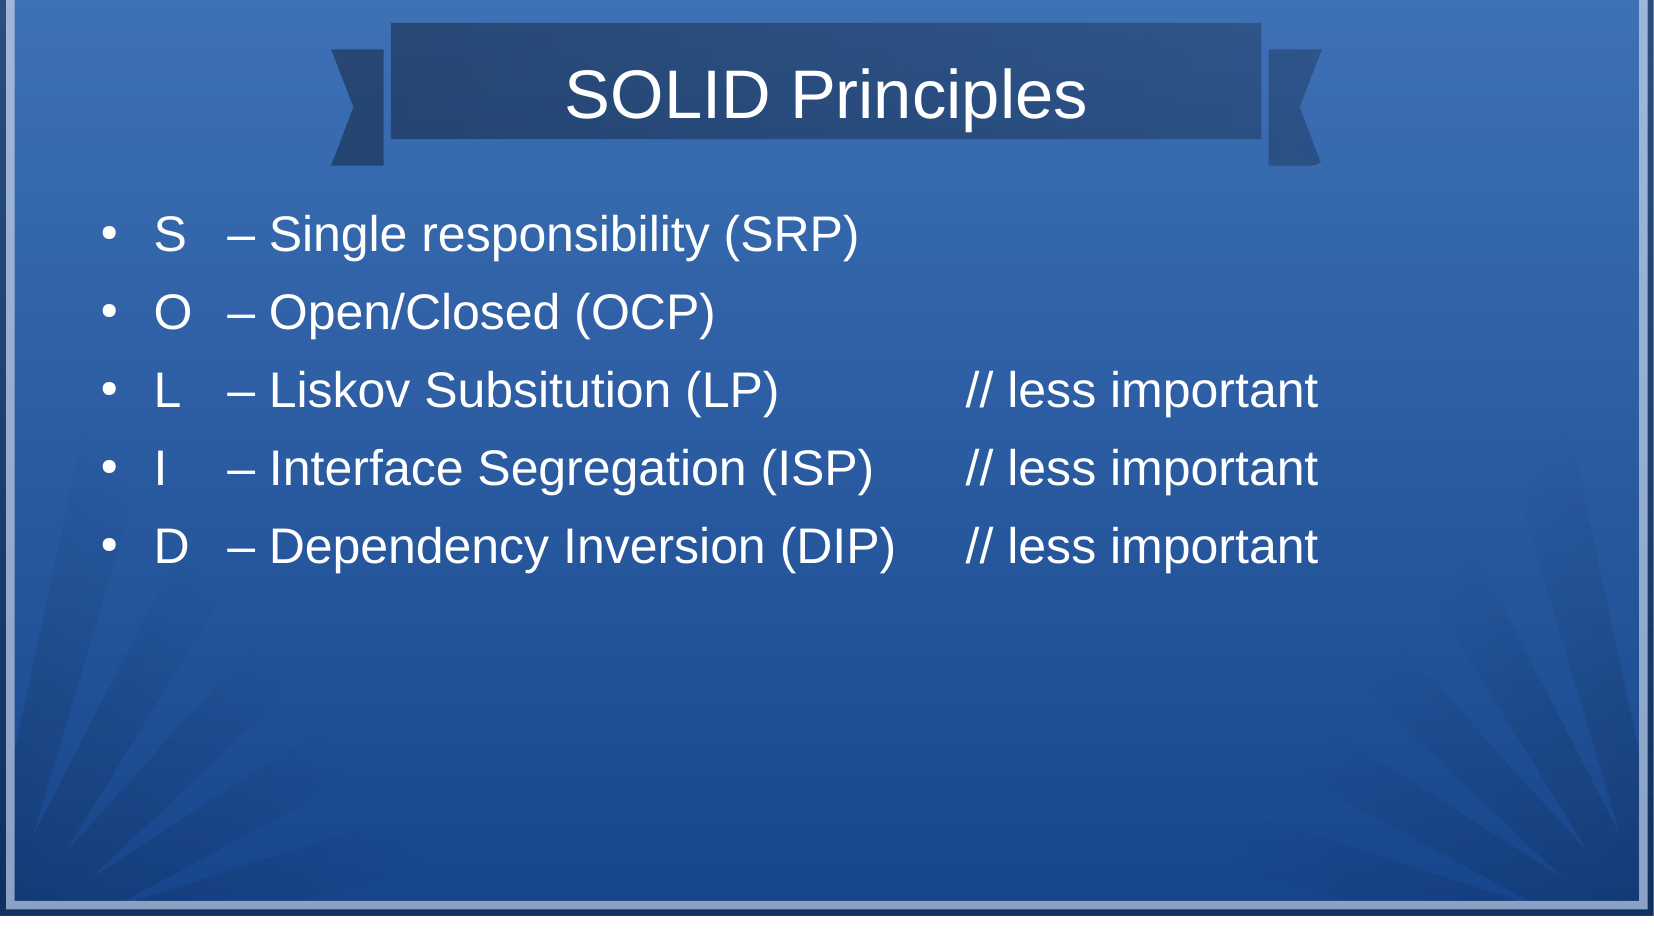

# SOLID Principles
S 	– Single responsibility (SRP)
O	– Open/Closed (OCP)
L 	– Liskov Subsitution (LP) 			// less important
I 	– Interface Segregation (ISP) 	// less important
D 	– Dependency Inversion (DIP)	// less important